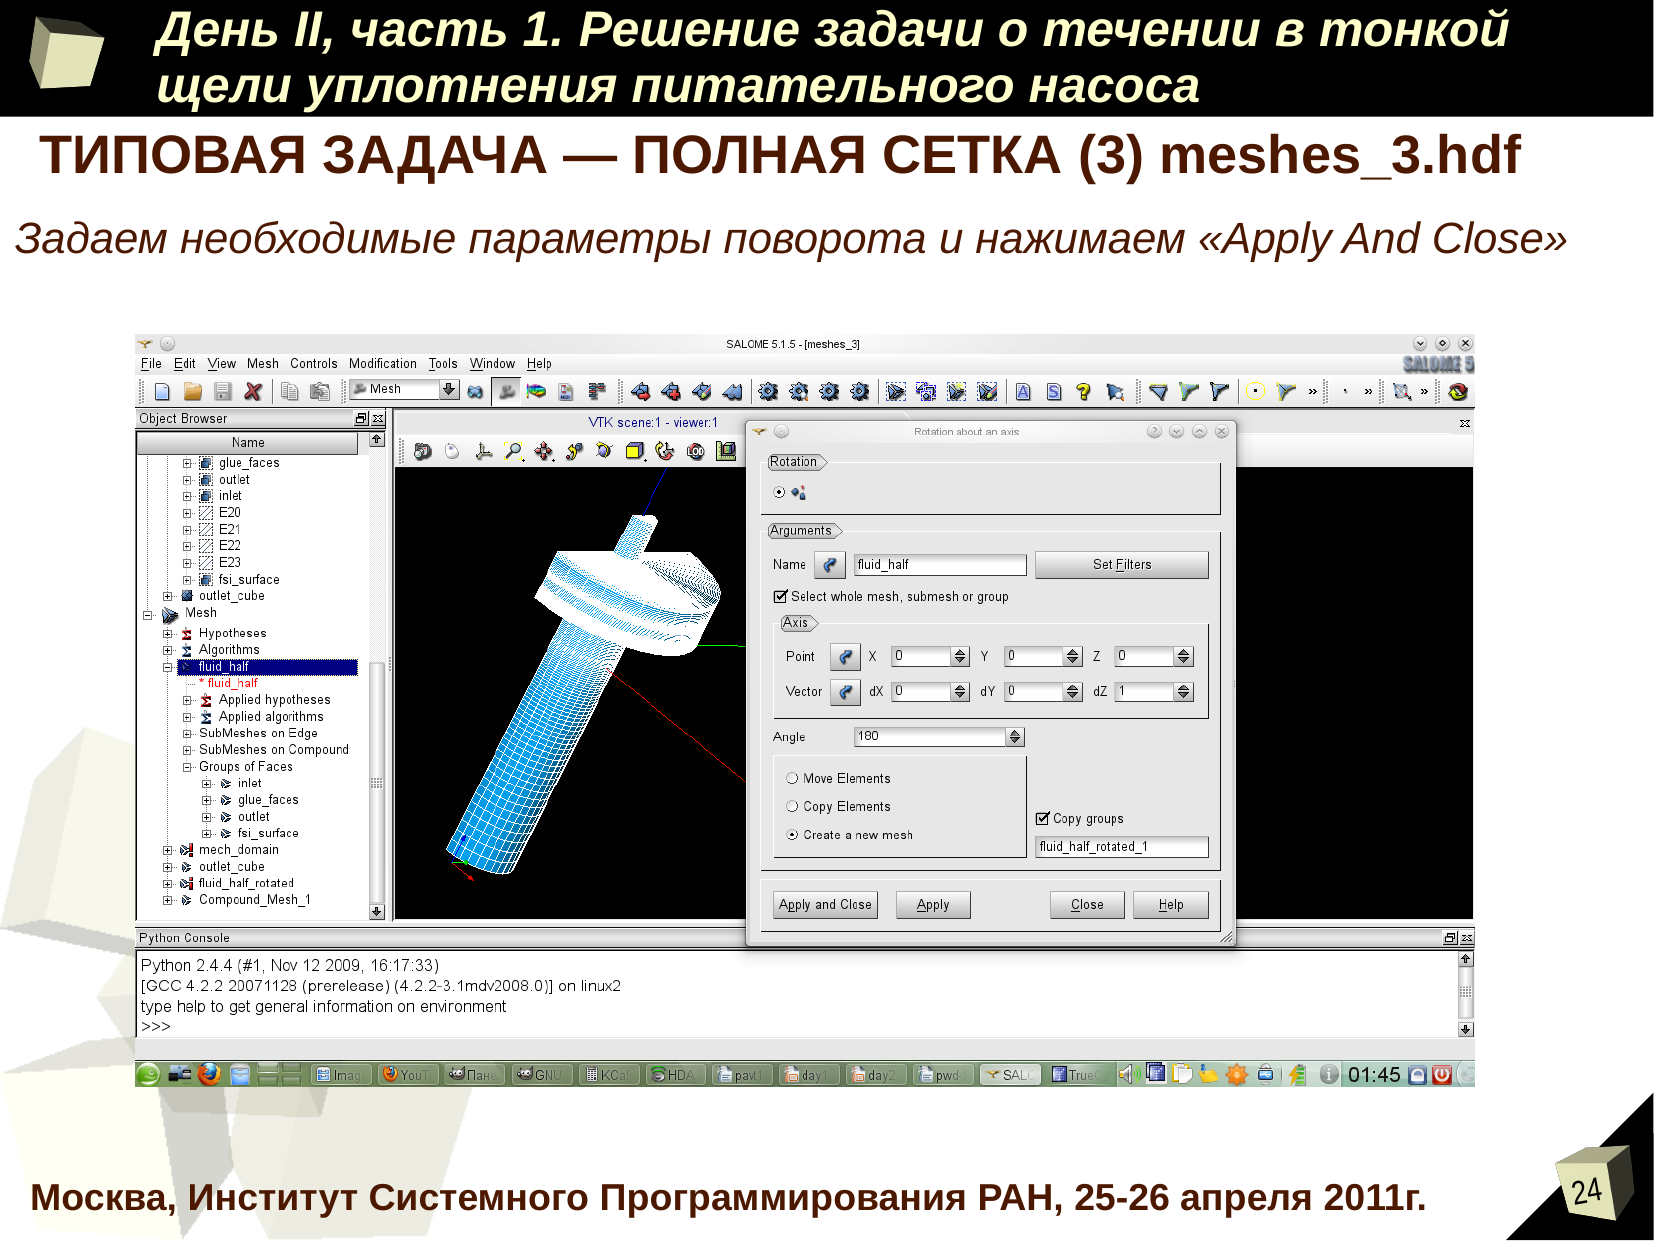

ТИПОВАЯ ЗАДАЧА — ПОЛНАЯ СЕТКА (3) meshes_3.hdf
Задаем необходимые параметры поворота и нажимаем «Apply And Close»